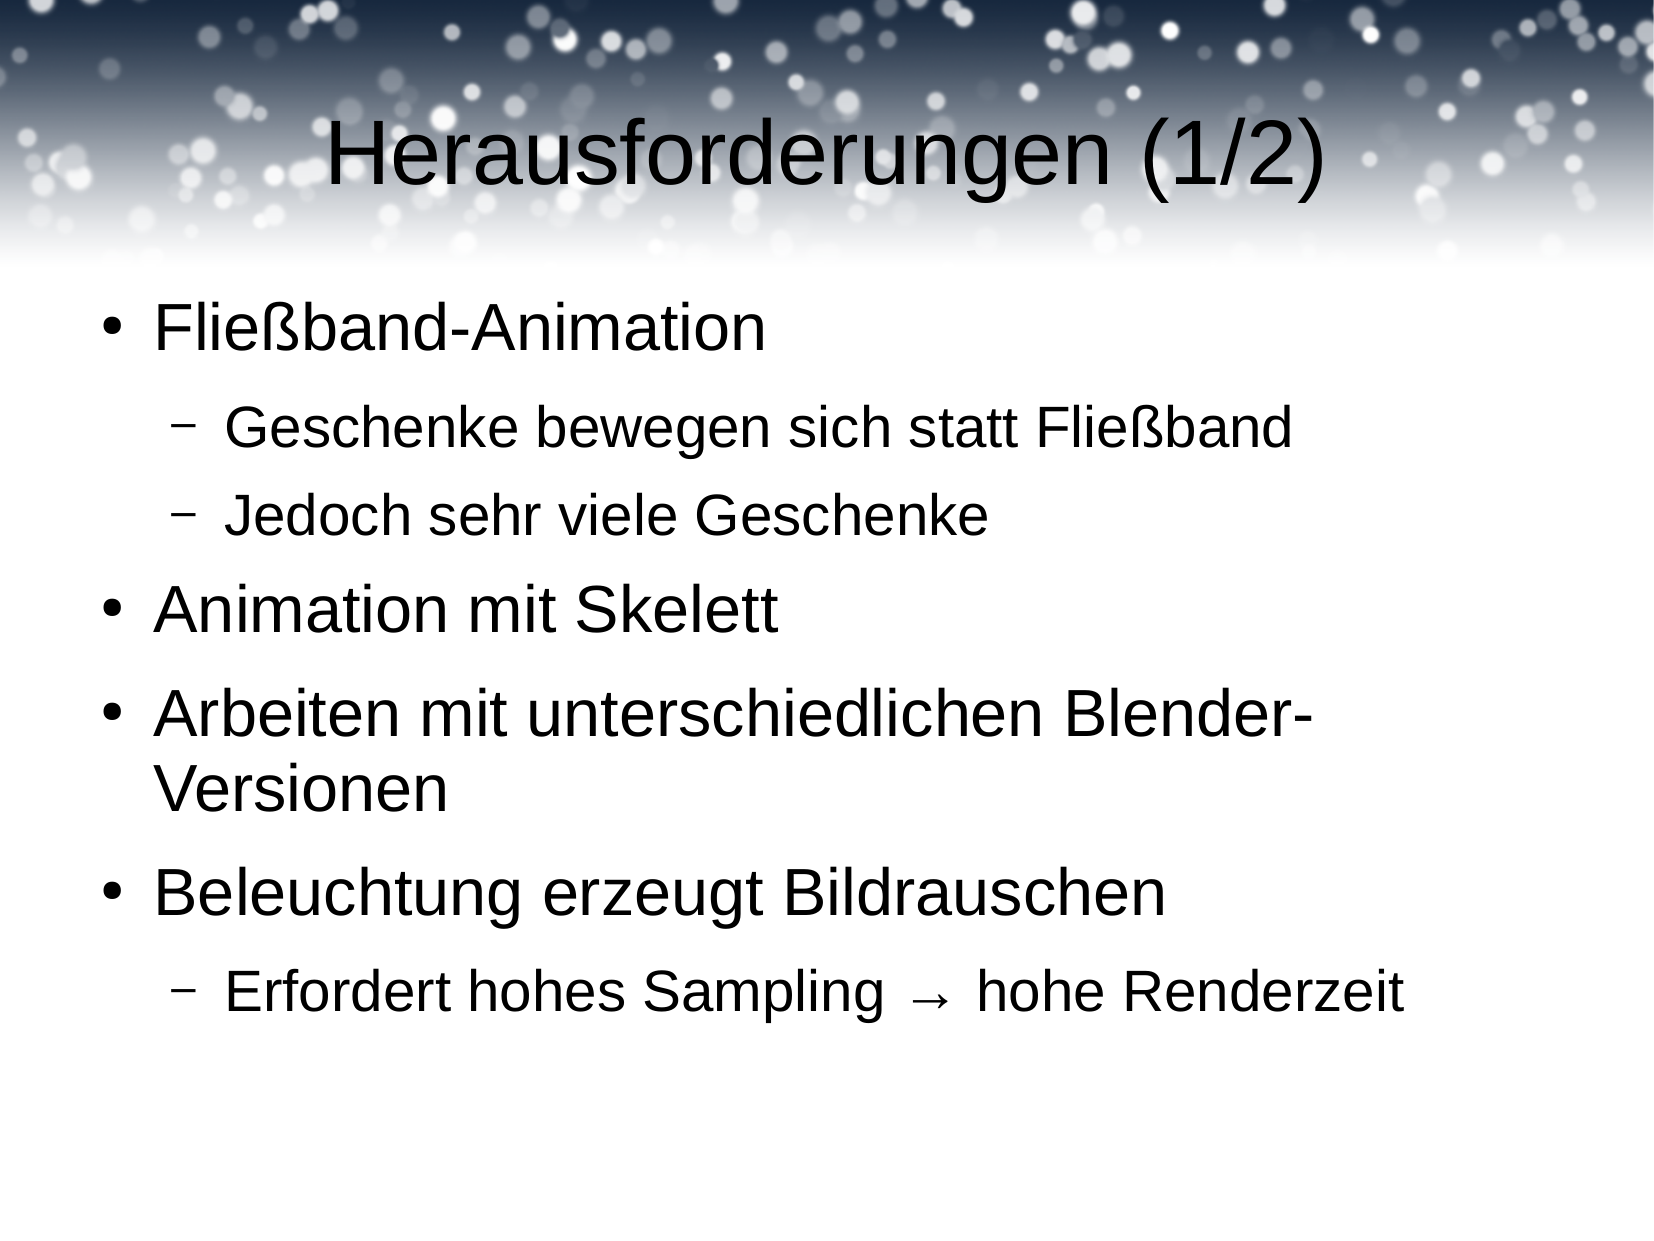

# Herausforderungen (1/2)
Fließband-Animation
Geschenke bewegen sich statt Fließband
Jedoch sehr viele Geschenke
Animation mit Skelett
Arbeiten mit unterschiedlichen Blender-Versionen
Beleuchtung erzeugt Bildrauschen
Erfordert hohes Sampling → hohe Renderzeit